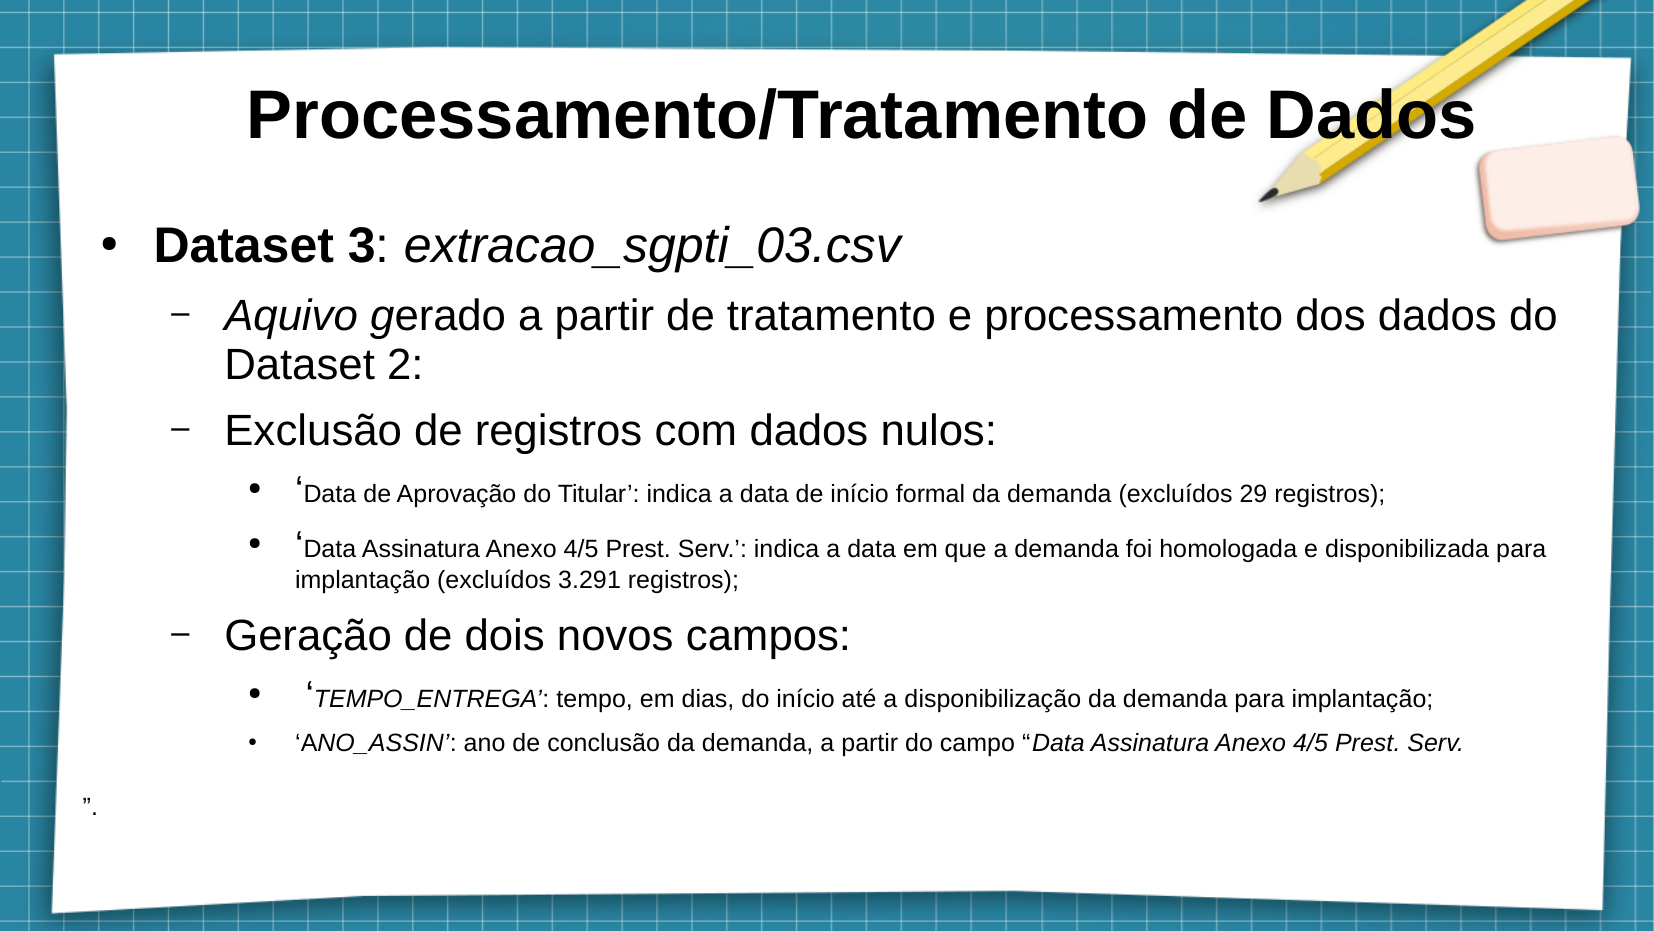

# Processamento/Tratamento de Dados
Dataset 3: extracao_sgpti_03.csv
Aquivo gerado a partir de tratamento e processamento dos dados do Dataset 2:
Exclusão de registros com dados nulos:
‘Data de Aprovação do Titular’: indica a data de início formal da demanda (excluídos 29 registros);
‘Data Assinatura Anexo 4/5 Prest. Serv.’: indica a data em que a demanda foi homologada e disponibilizada para implantação (excluídos 3.291 registros);
Geração de dois novos campos:
 ‘TEMPO_ENTREGA’: tempo, em dias, do início até a disponibilização da demanda para implantação;
‘ANO_ASSIN’: ano de conclusão da demanda, a partir do campo “Data Assinatura Anexo 4/5 Prest. Serv.
”.